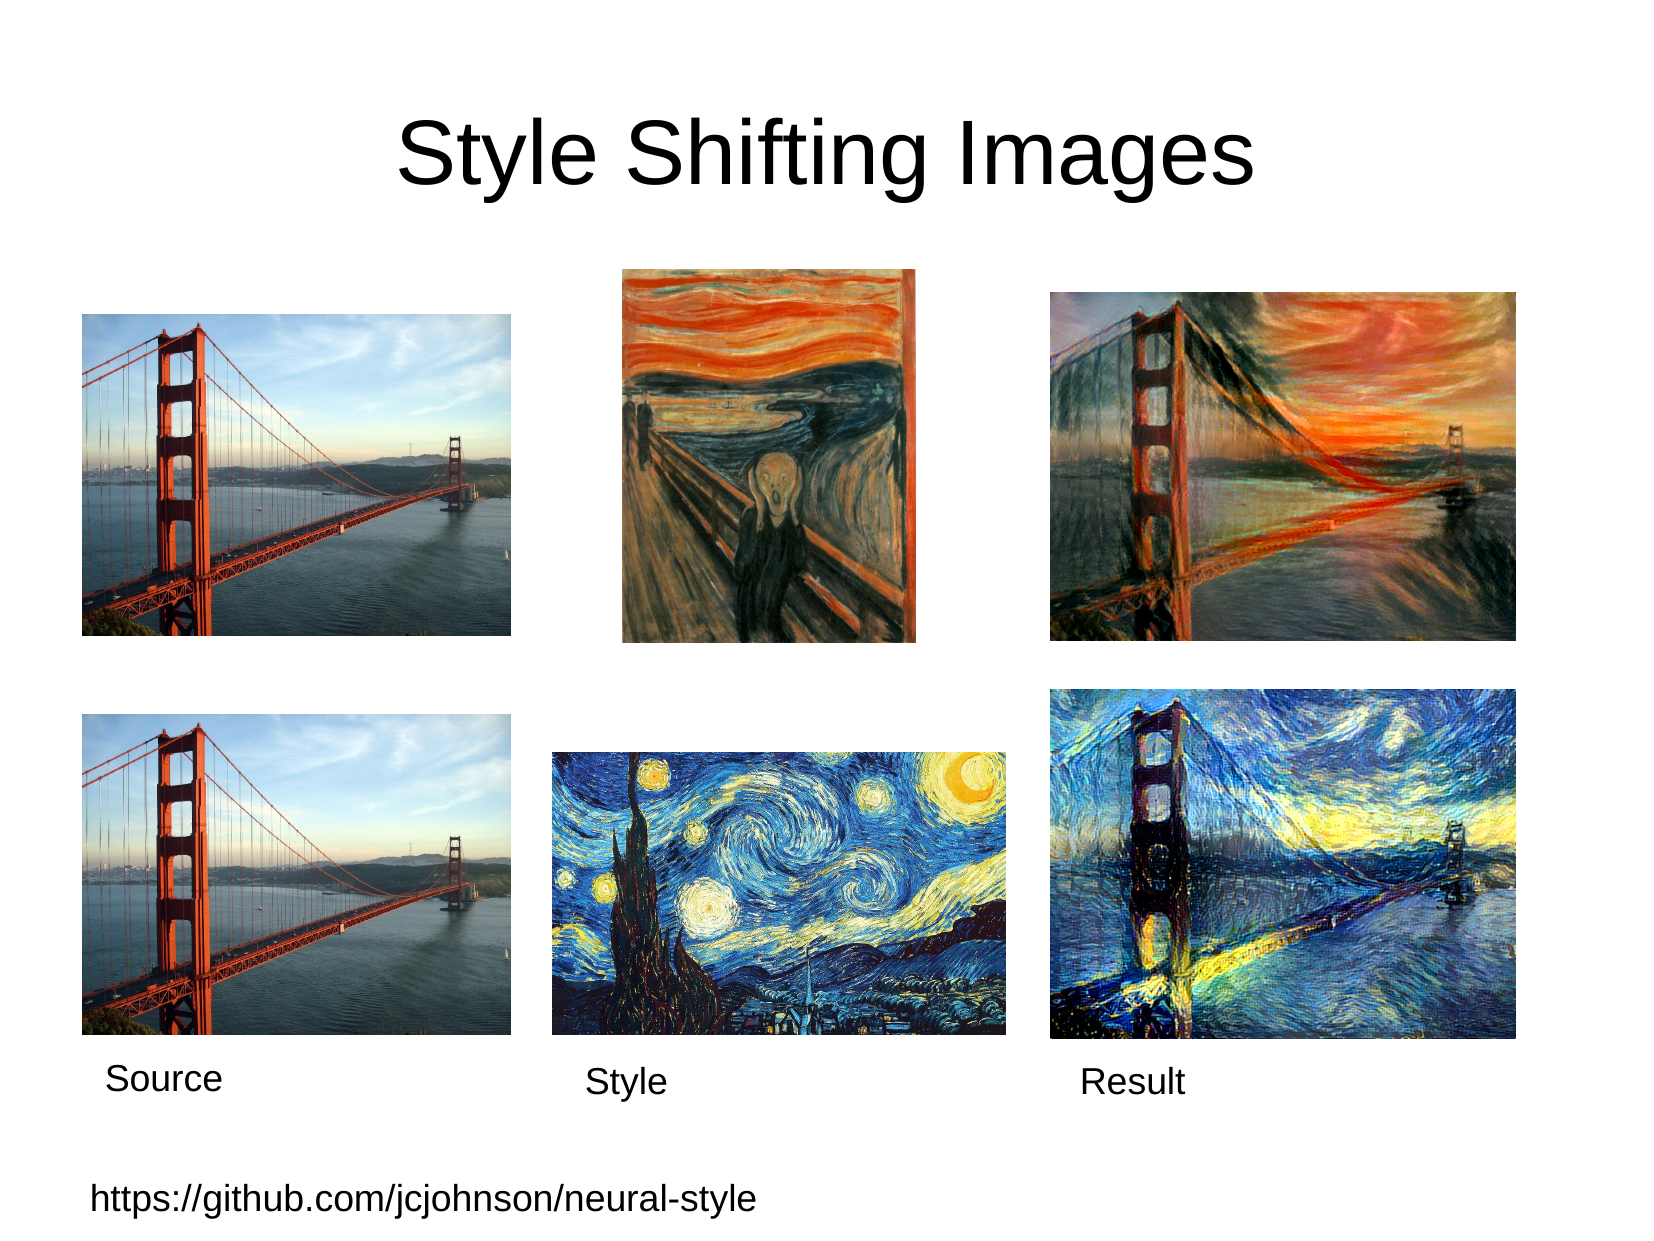

# Style Shifting Images
Source
Style
Result
https://github.com/jcjohnson/neural-style